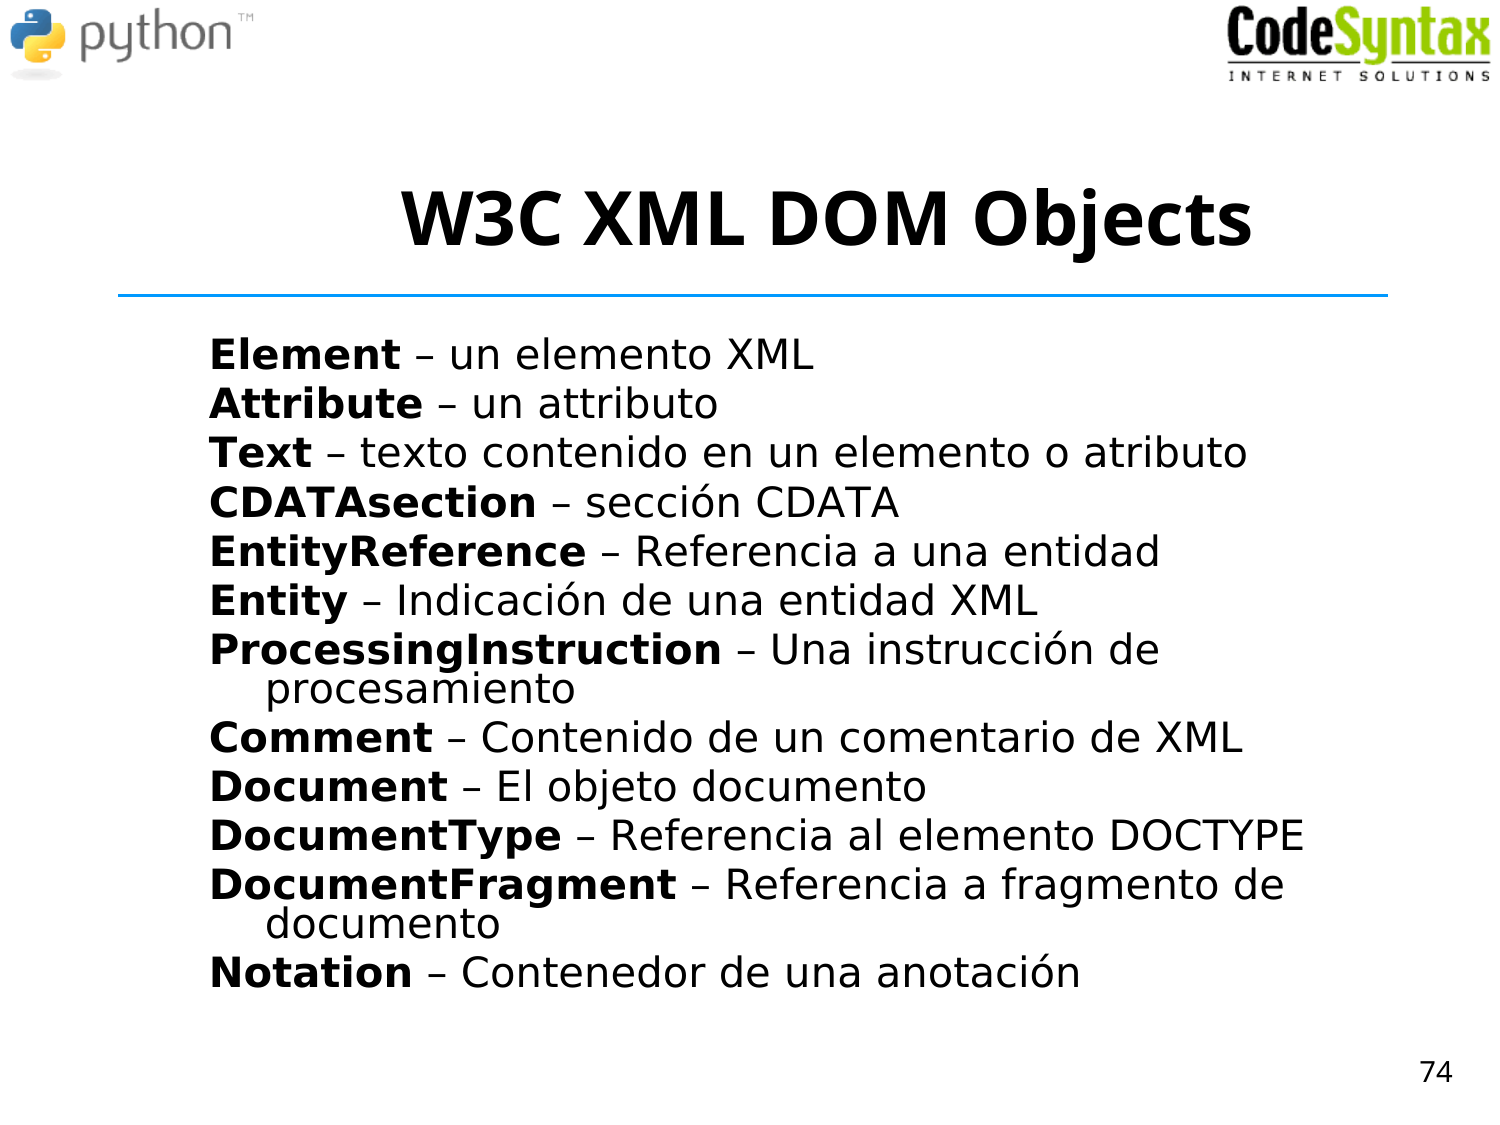

# W3C XML DOM Objects
Element – un elemento XML
Attribute – un attributo
Text – texto contenido en un elemento o atributo
CDATAsection – sección CDATA
EntityReference – Referencia a una entidad
Entity – Indicación de una entidad XML
ProcessingInstruction – Una instrucción de procesamiento
Comment – Contenido de un comentario de XML
Document – El objeto documento
DocumentType – Referencia al elemento DOCTYPE
DocumentFragment – Referencia a fragmento de documento
Notation – Contenedor de una anotación
74